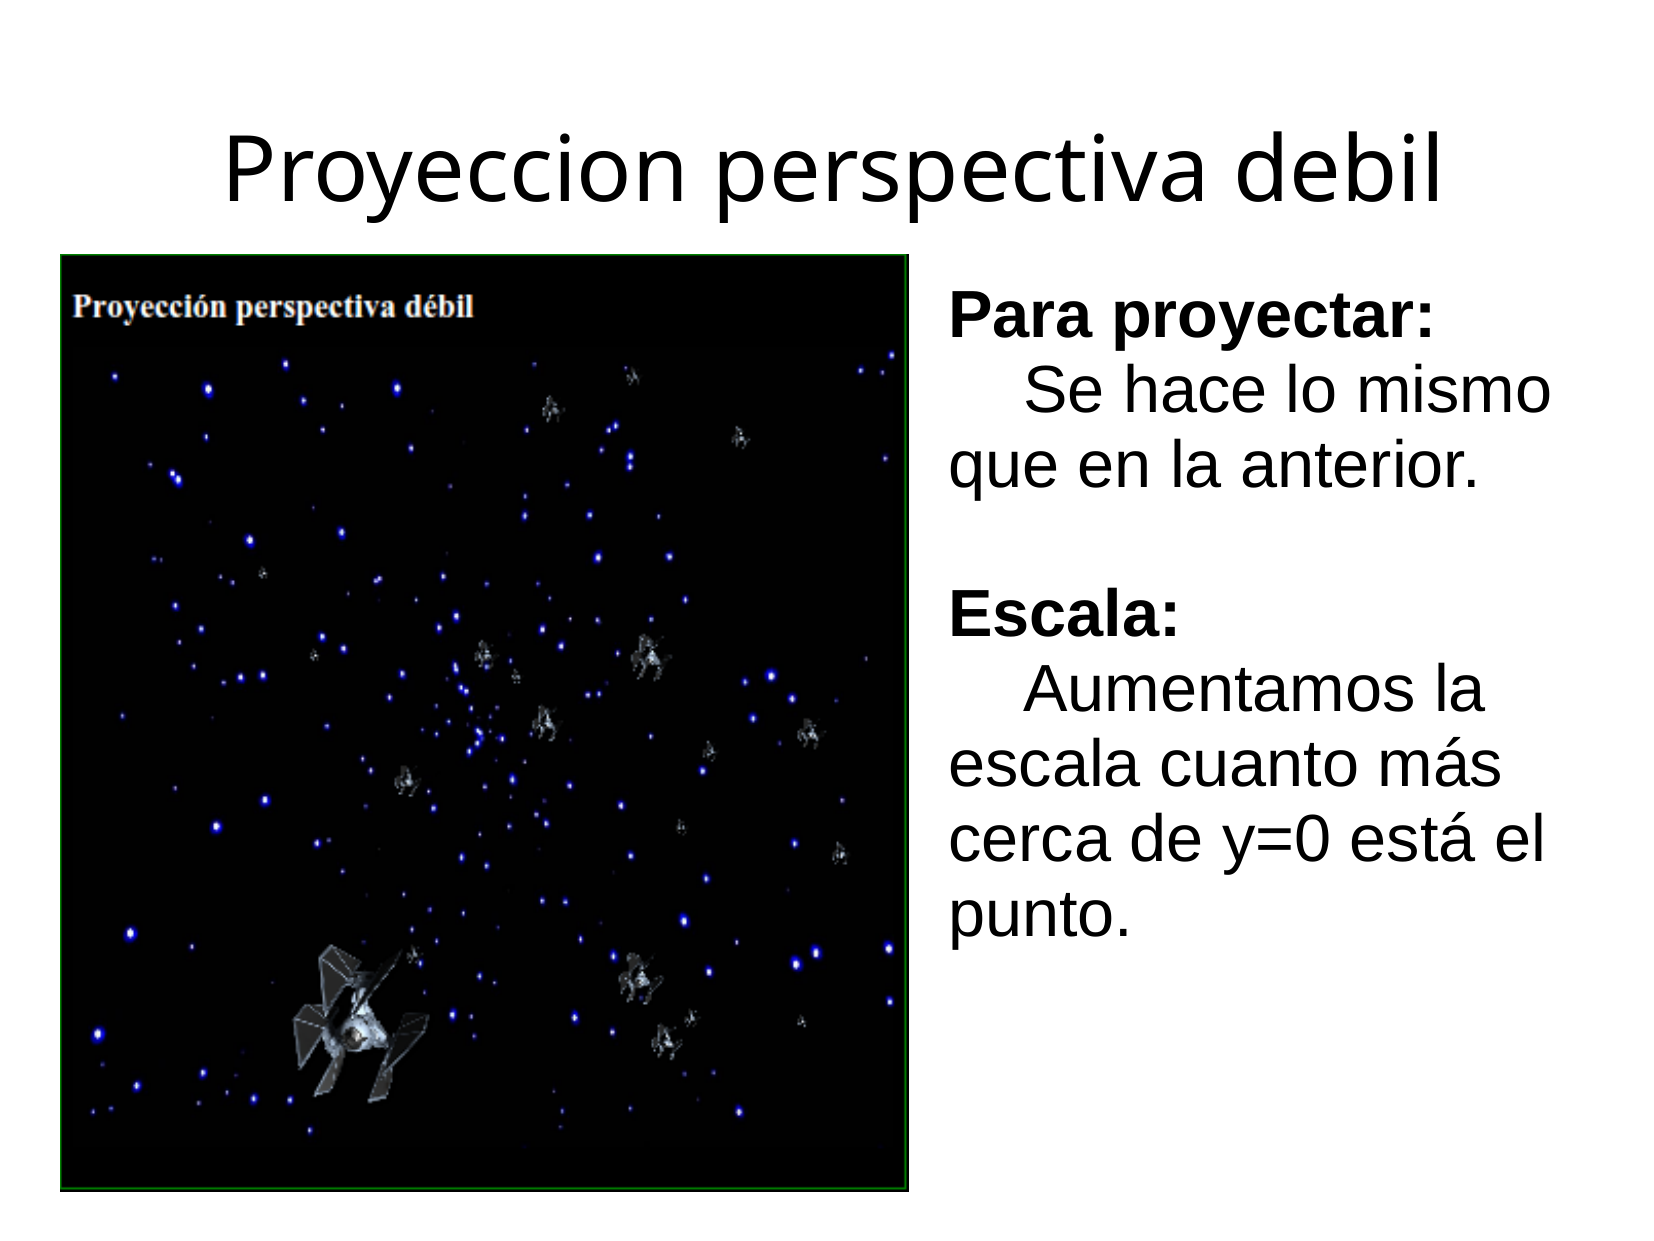

# Proyeccion perspectiva debil
Para proyectar:
	Se hace lo mismo que en la anterior.
Escala:
	Aumentamos la escala cuanto más cerca de y=0 está el punto.